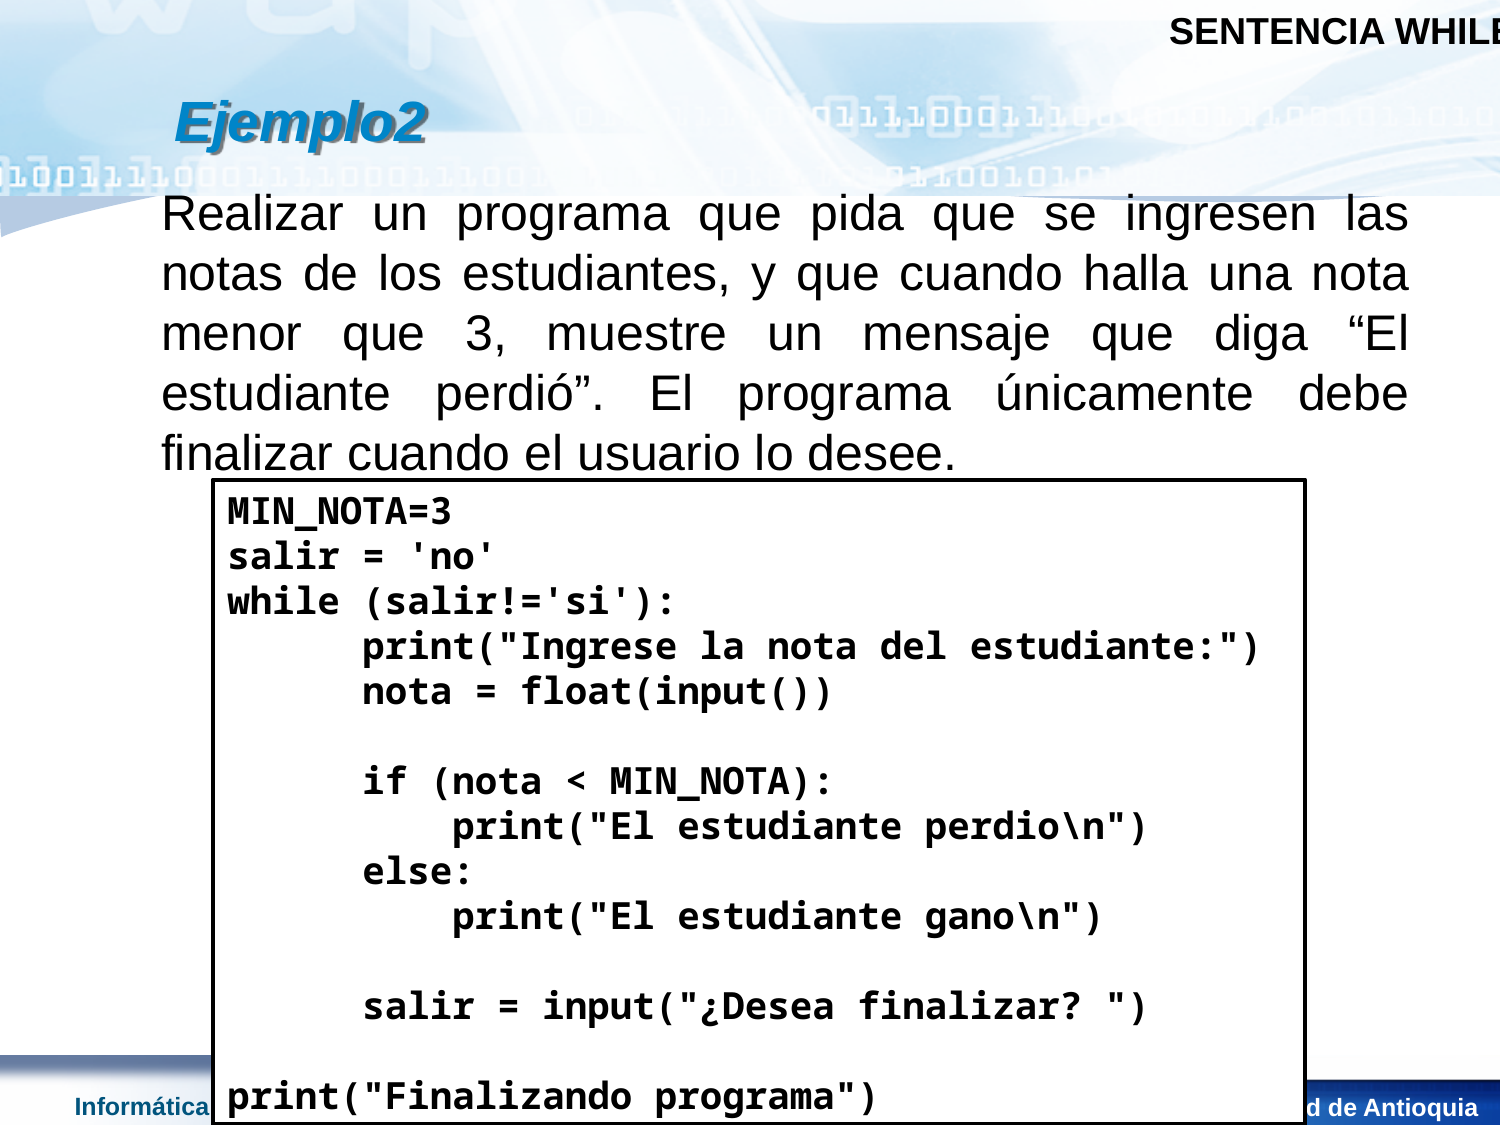

SENTENCIA WHILE
# Ejemplo2
Realizar un programa que pida que se ingresen las notas de los estudiantes, y que cuando halla una nota menor que 3, muestre un mensaje que diga “El estudiante perdió”. El programa únicamente debe finalizar cuando el usuario lo desee.
MIN_NOTA=3
salir = 'no'
while (salir!='si'):
 print("Ingrese la nota del estudiante:")
 nota = float(input())
 if (nota < MIN_NOTA):
 print("El estudiante perdio\n")
 else:
 print("El estudiante gano\n")
 salir = input("¿Desea finalizar? ")
print("Finalizando programa")